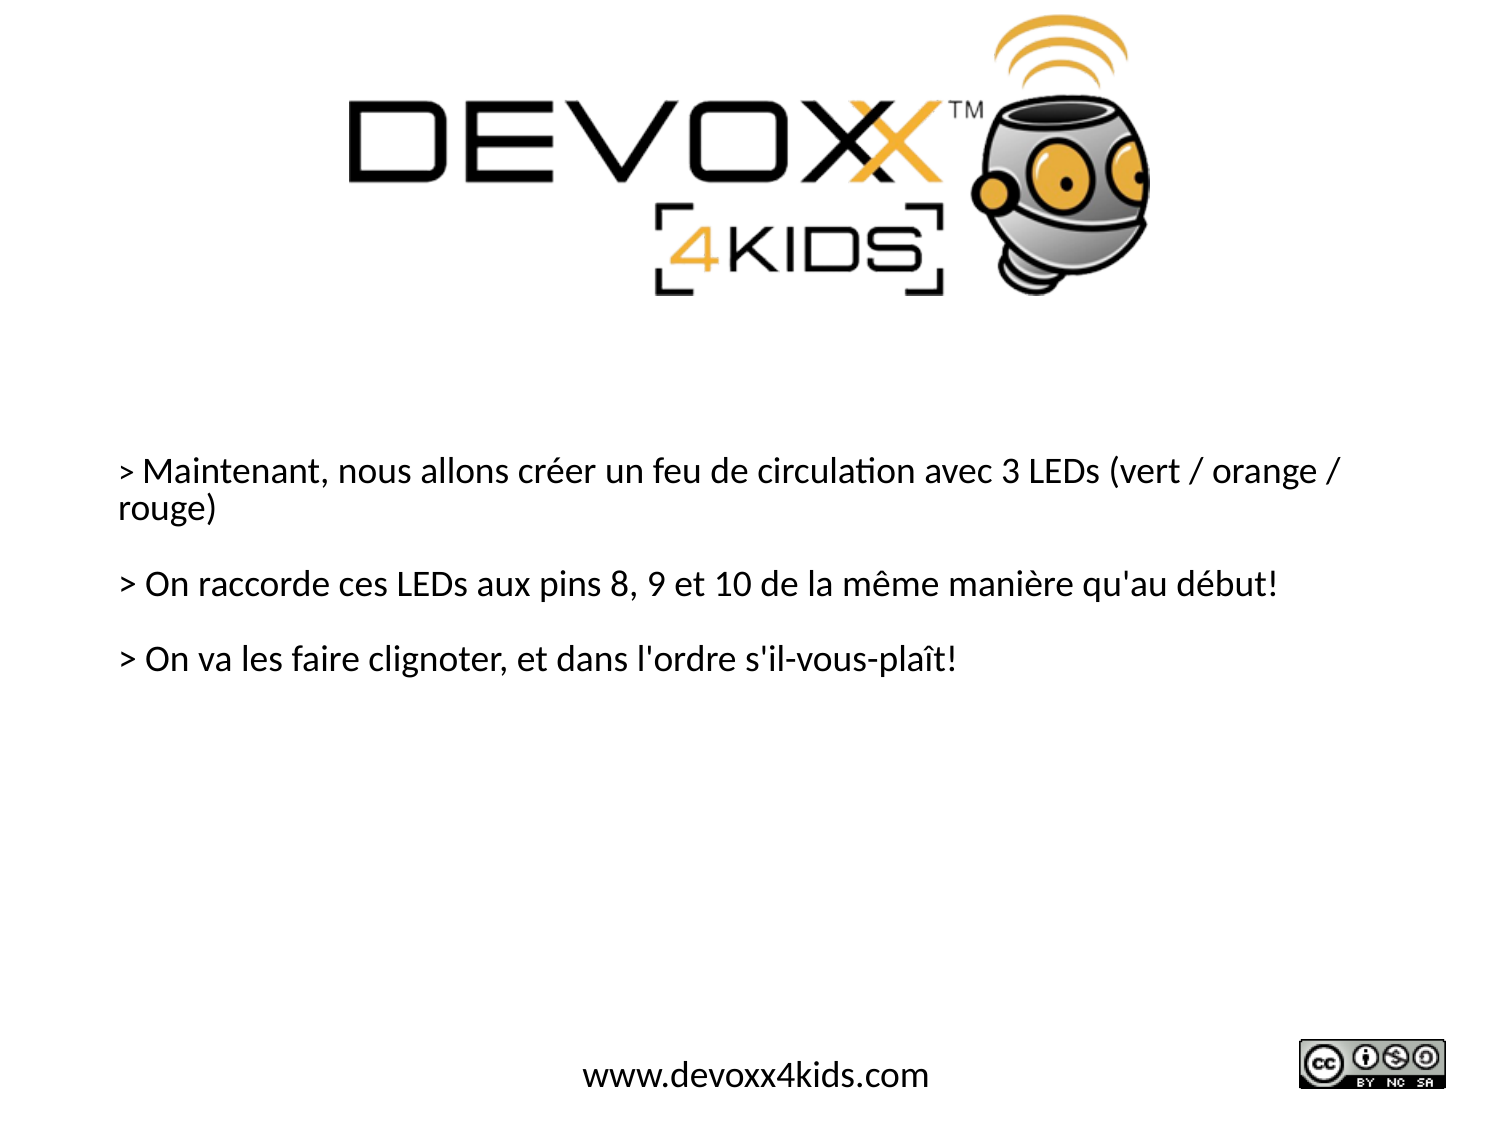

# > Maintenant, nous allons créer un feu de circulation avec 3 LEDs (vert / orange / rouge) > On raccorde ces LEDs aux pins 8, 9 et 10 de la même manière qu'au début! > On va les faire clignoter, et dans l'ordre s'il-vous-plaît!